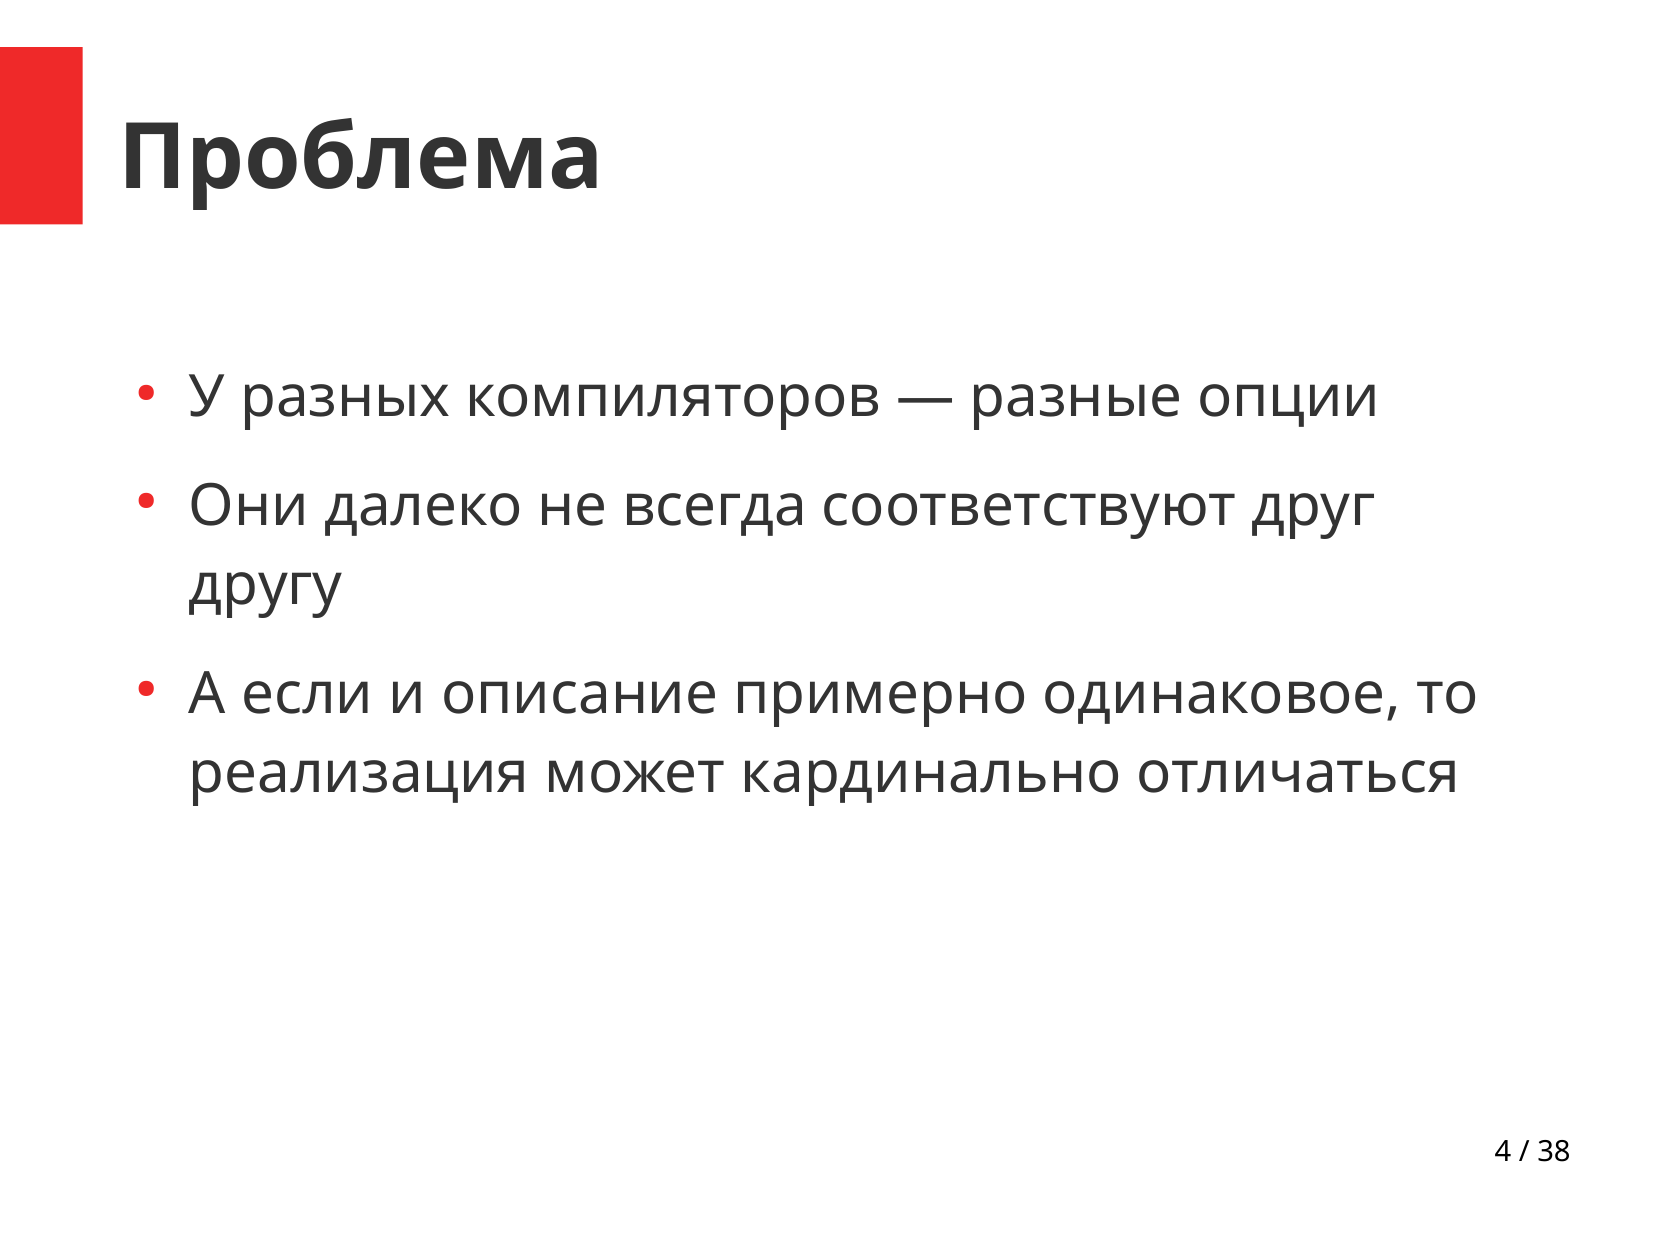

# Проблема
У разных компиляторов — разные опции
Они далеко не всегда соответствуют друг другу
А если и описание примерно одинаковое, то реализация может кардинально отличаться
4